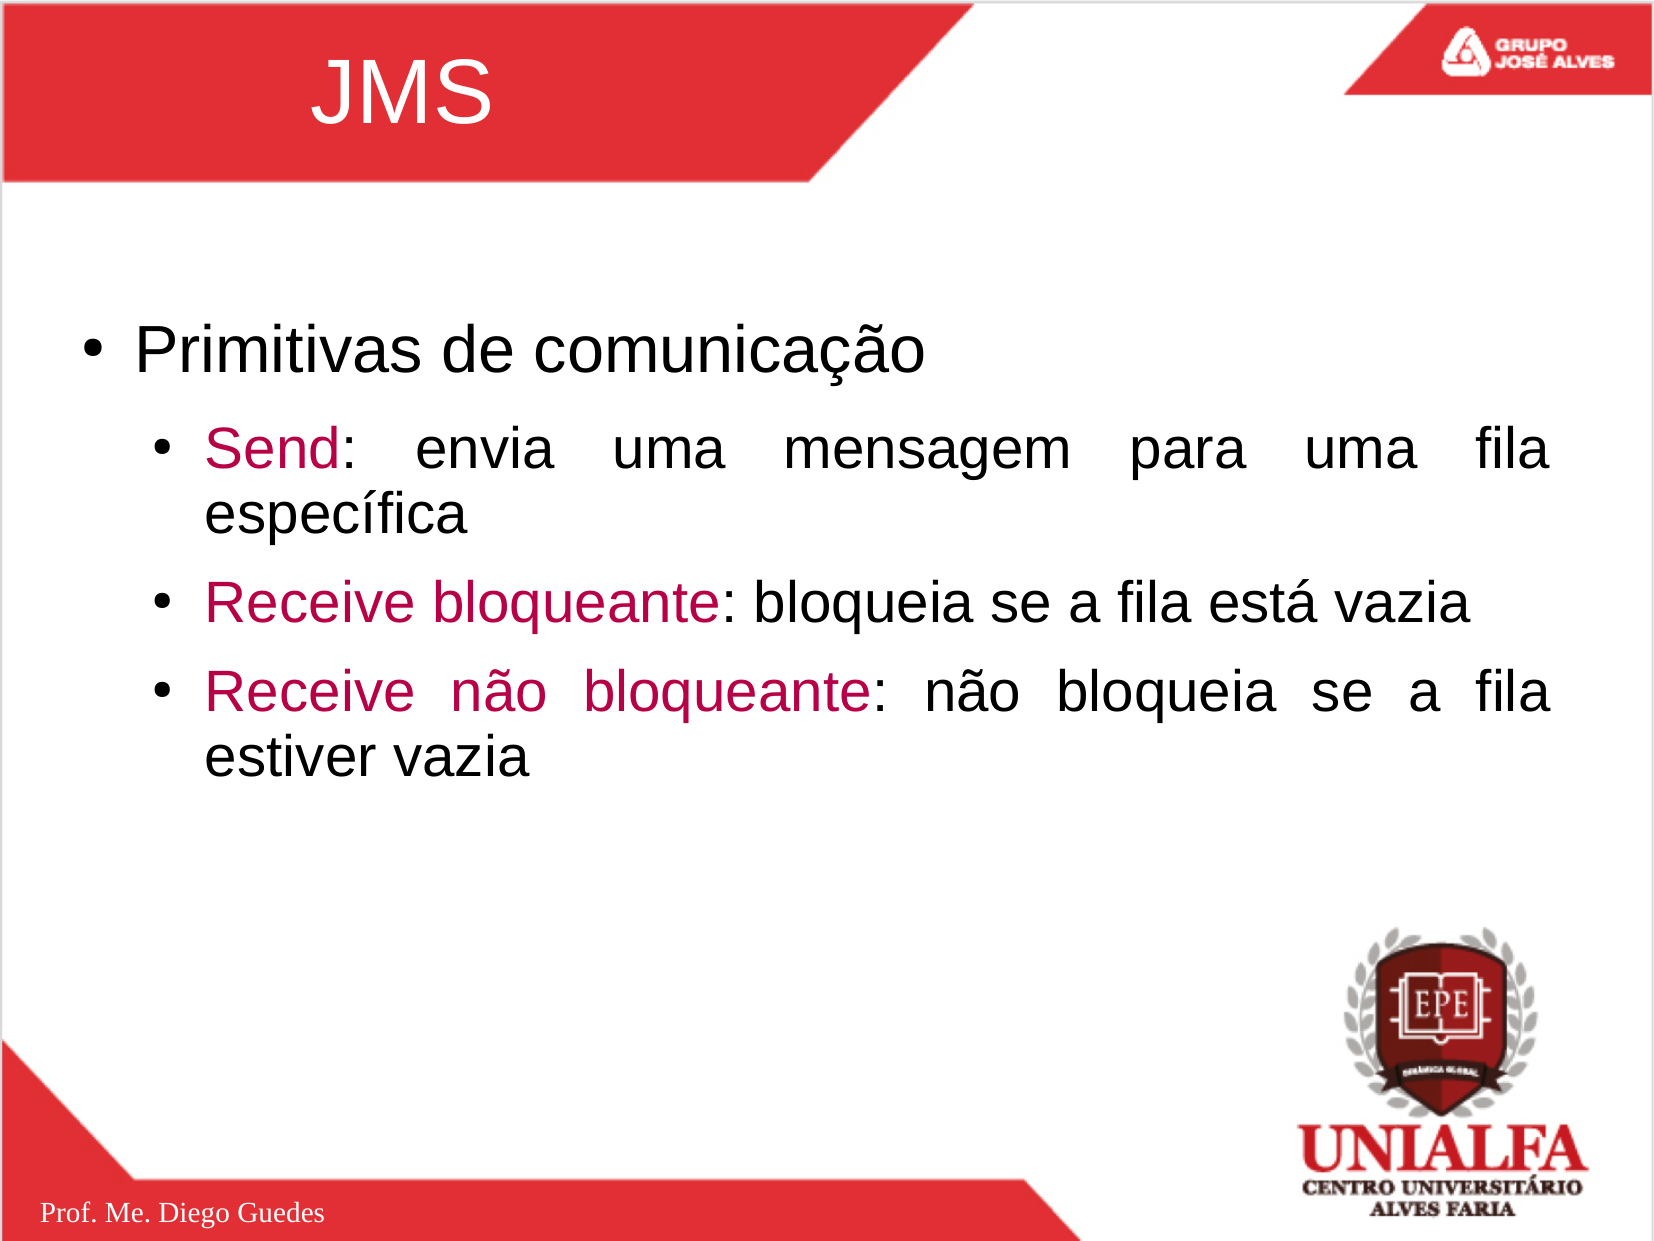

# JMS
Primitivas de comunicação
Send: envia uma mensagem para uma fila específica
Receive bloqueante: bloqueia se a fila está vazia
Receive não bloqueante: não bloqueia se a fila estiver vazia